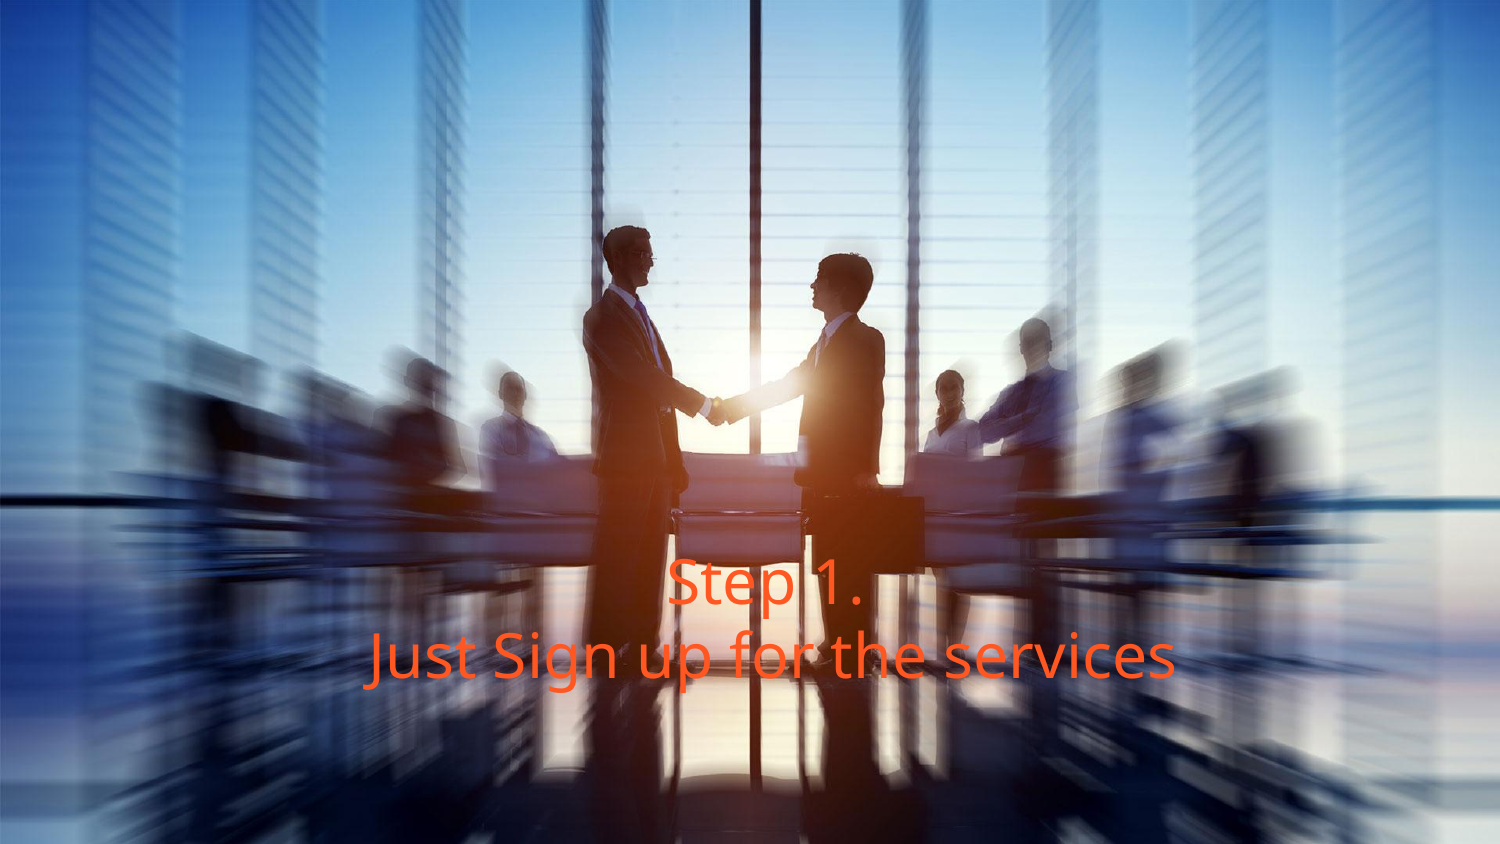

# Step 1. Just Sign up for the services